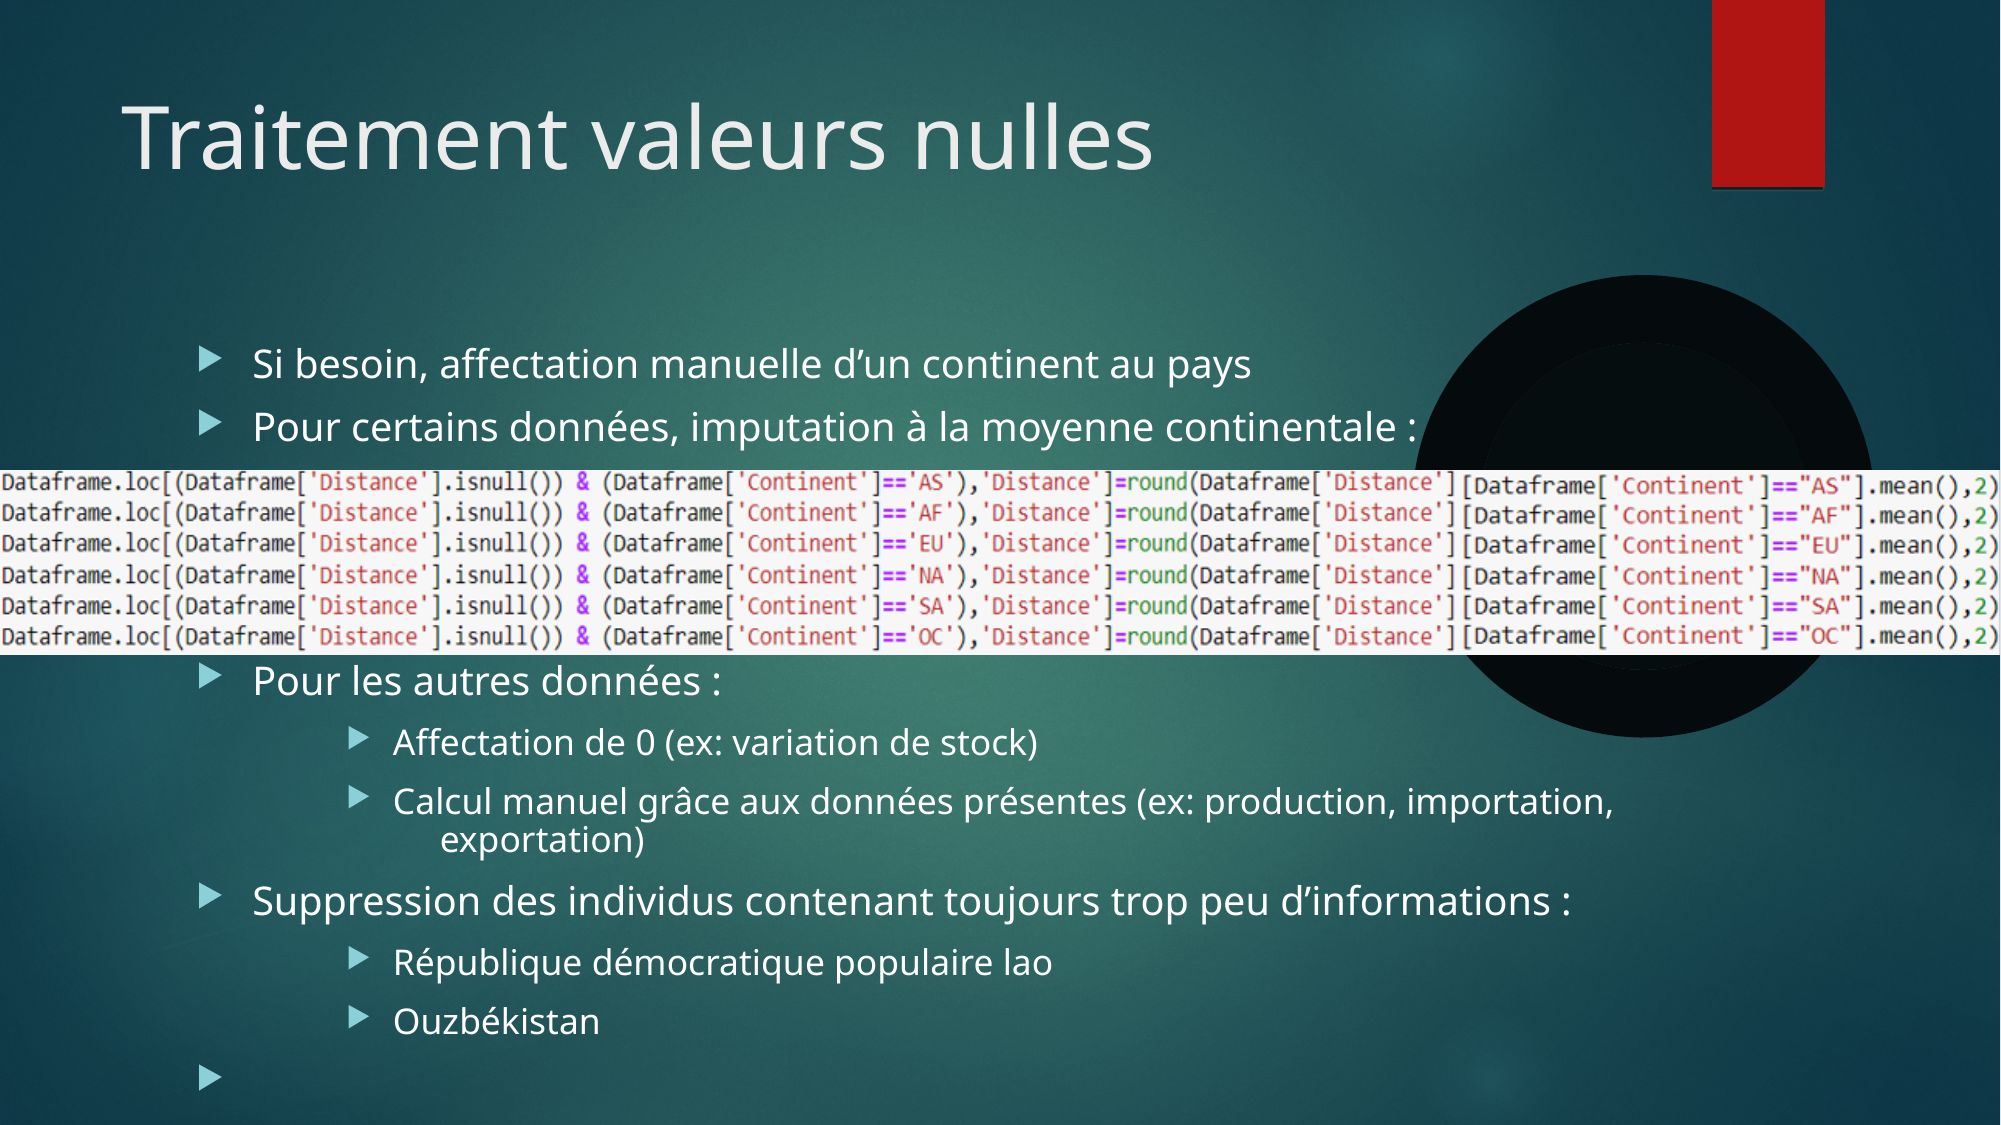

# Traitement valeurs nulles
Si besoin, affectation manuelle d’un continent au pays
Pour certains données, imputation à la moyenne continentale :
Pour les autres données :
Affectation de 0 (ex: variation de stock)
Calcul manuel grâce aux données présentes (ex: production, importation, exportation)
Suppression des individus contenant toujours trop peu d’informations :
République démocratique populaire lao
Ouzbékistan